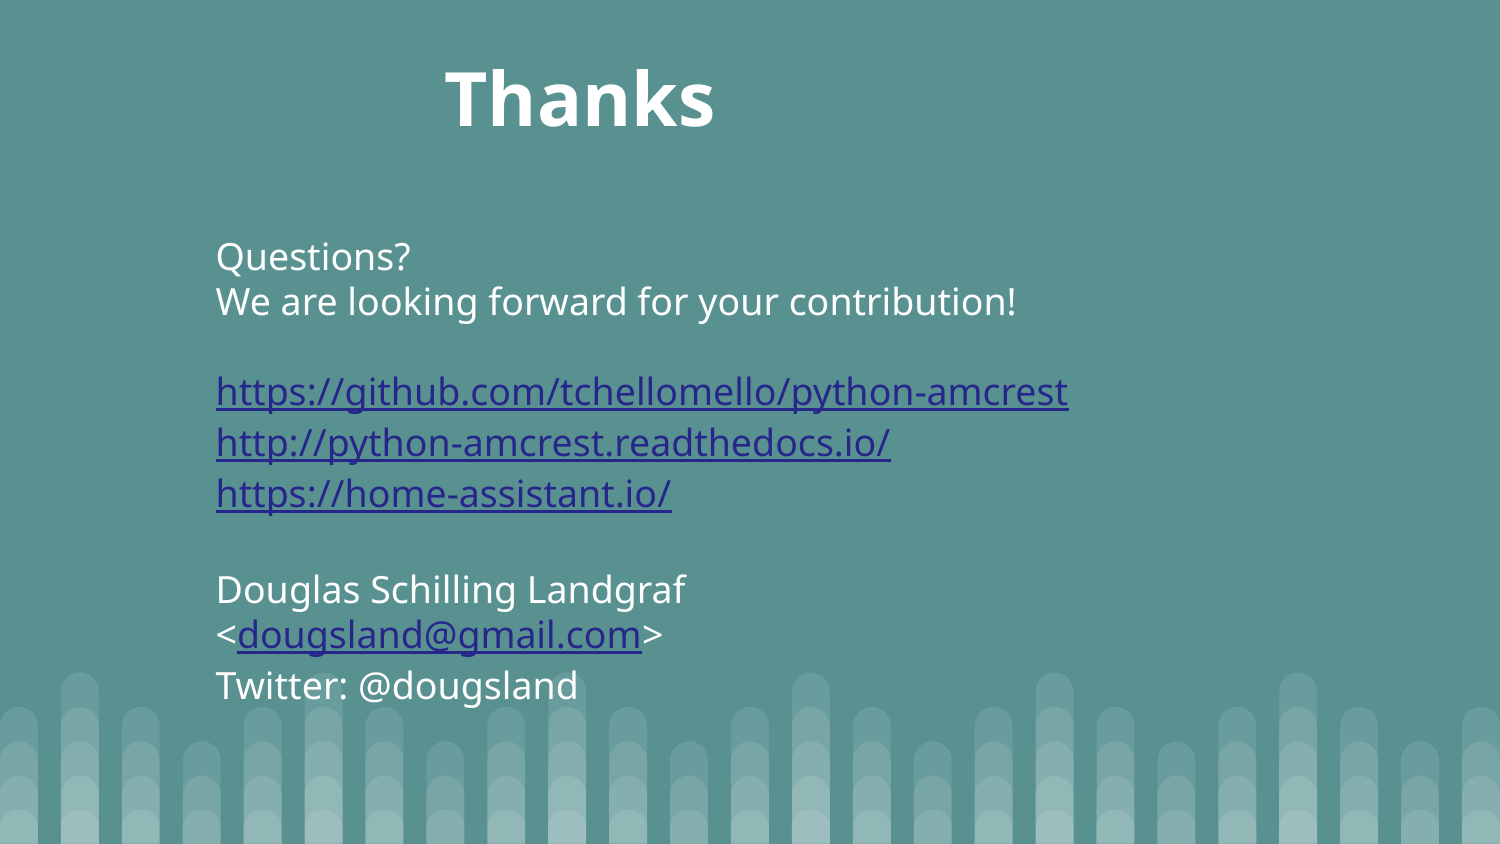

# Thanks
Questions?
We are looking forward for your contribution!
https://github.com/tchellomello/python-amcrest
http://python-amcrest.readthedocs.io/
https://home-assistant.io/
Douglas Schilling Landgraf
<dougsland@gmail.com>
Twitter: @dougsland